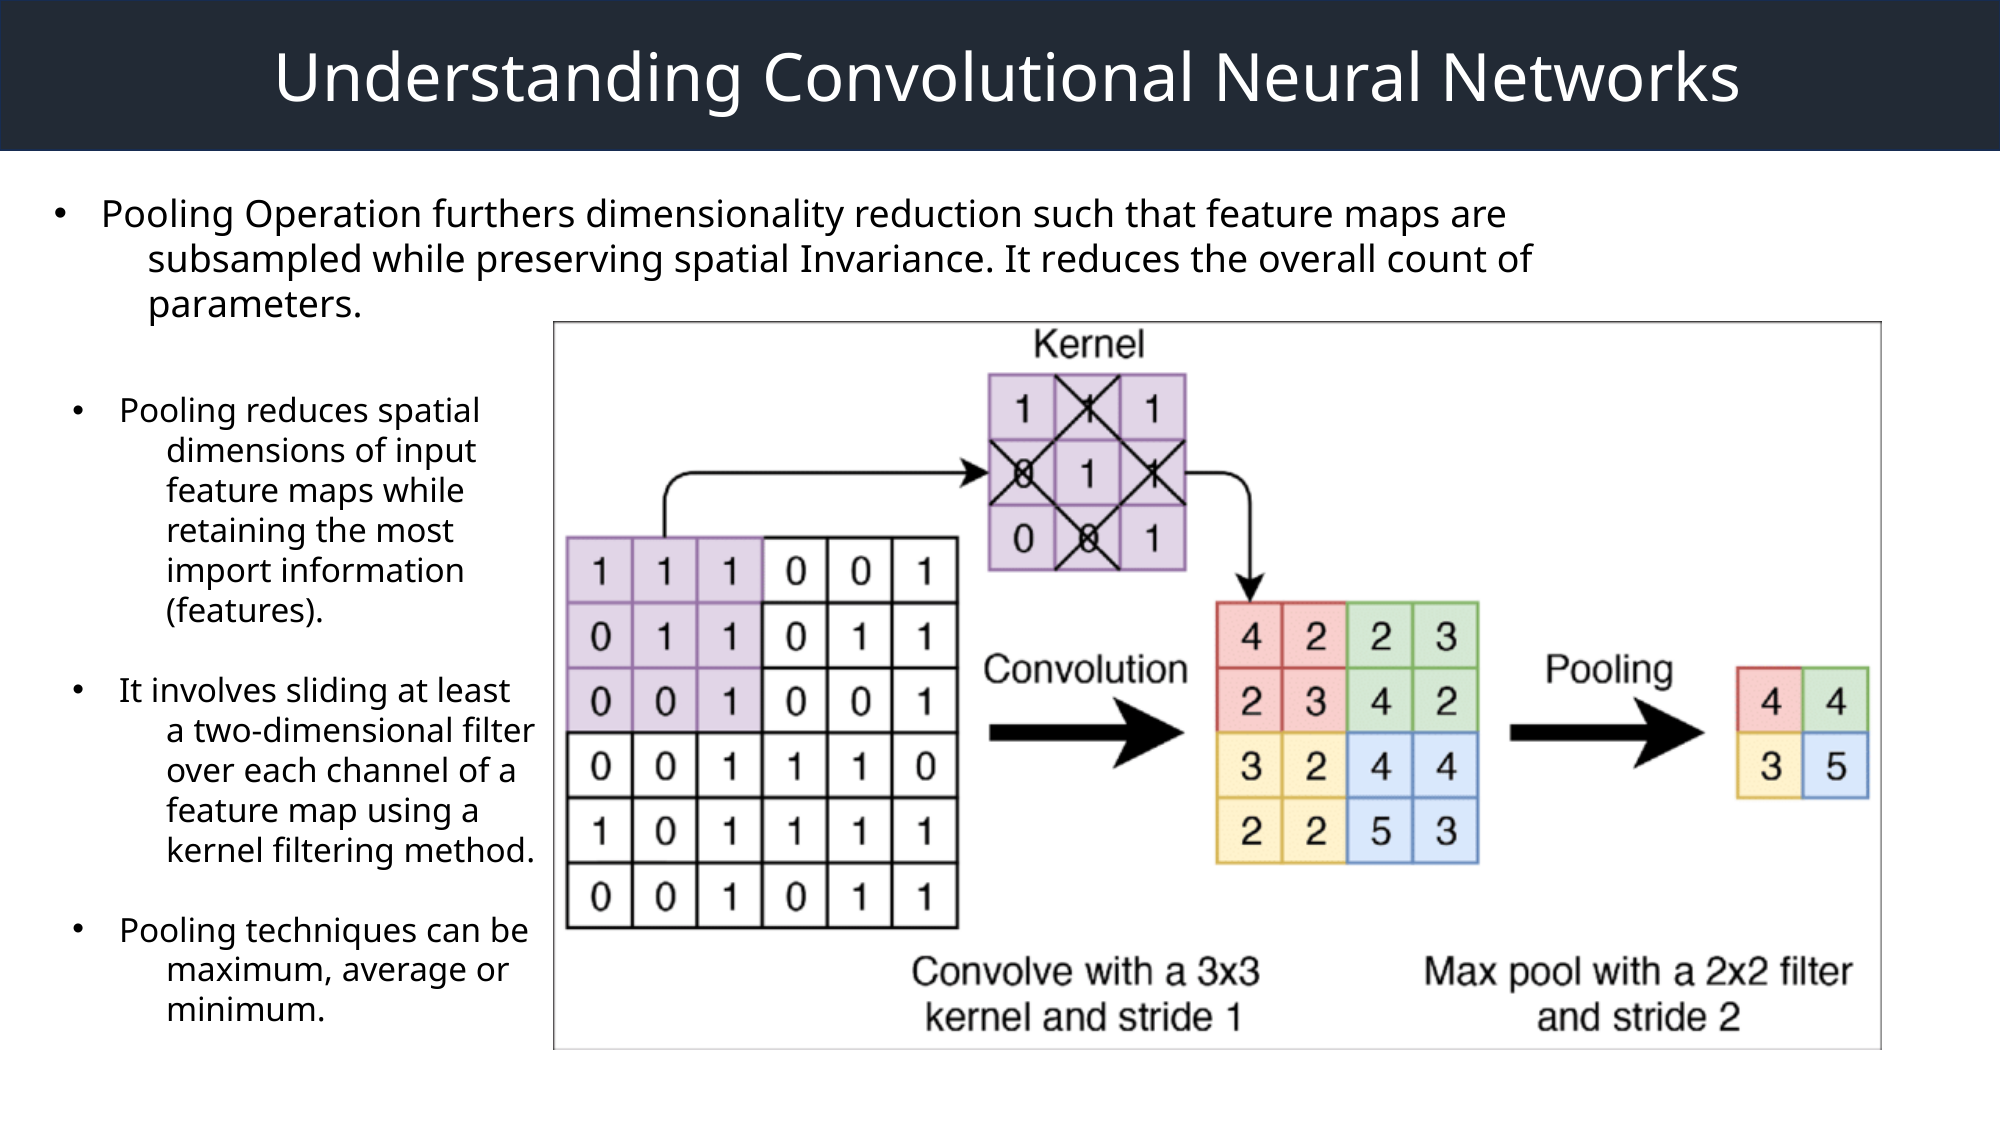

Understanding Convolutional Neural Networks
Pooling Operation furthers dimensionality reduction such that feature maps are subsampled while preserving spatial Invariance. It reduces the overall count of parameters.
Pooling reduces spatial dimensions of input feature maps while retaining the most import information (features).
It involves sliding at least a two-dimensional filter over each channel of a feature map using a kernel filtering method.
Pooling techniques can be maximum, average or minimum.